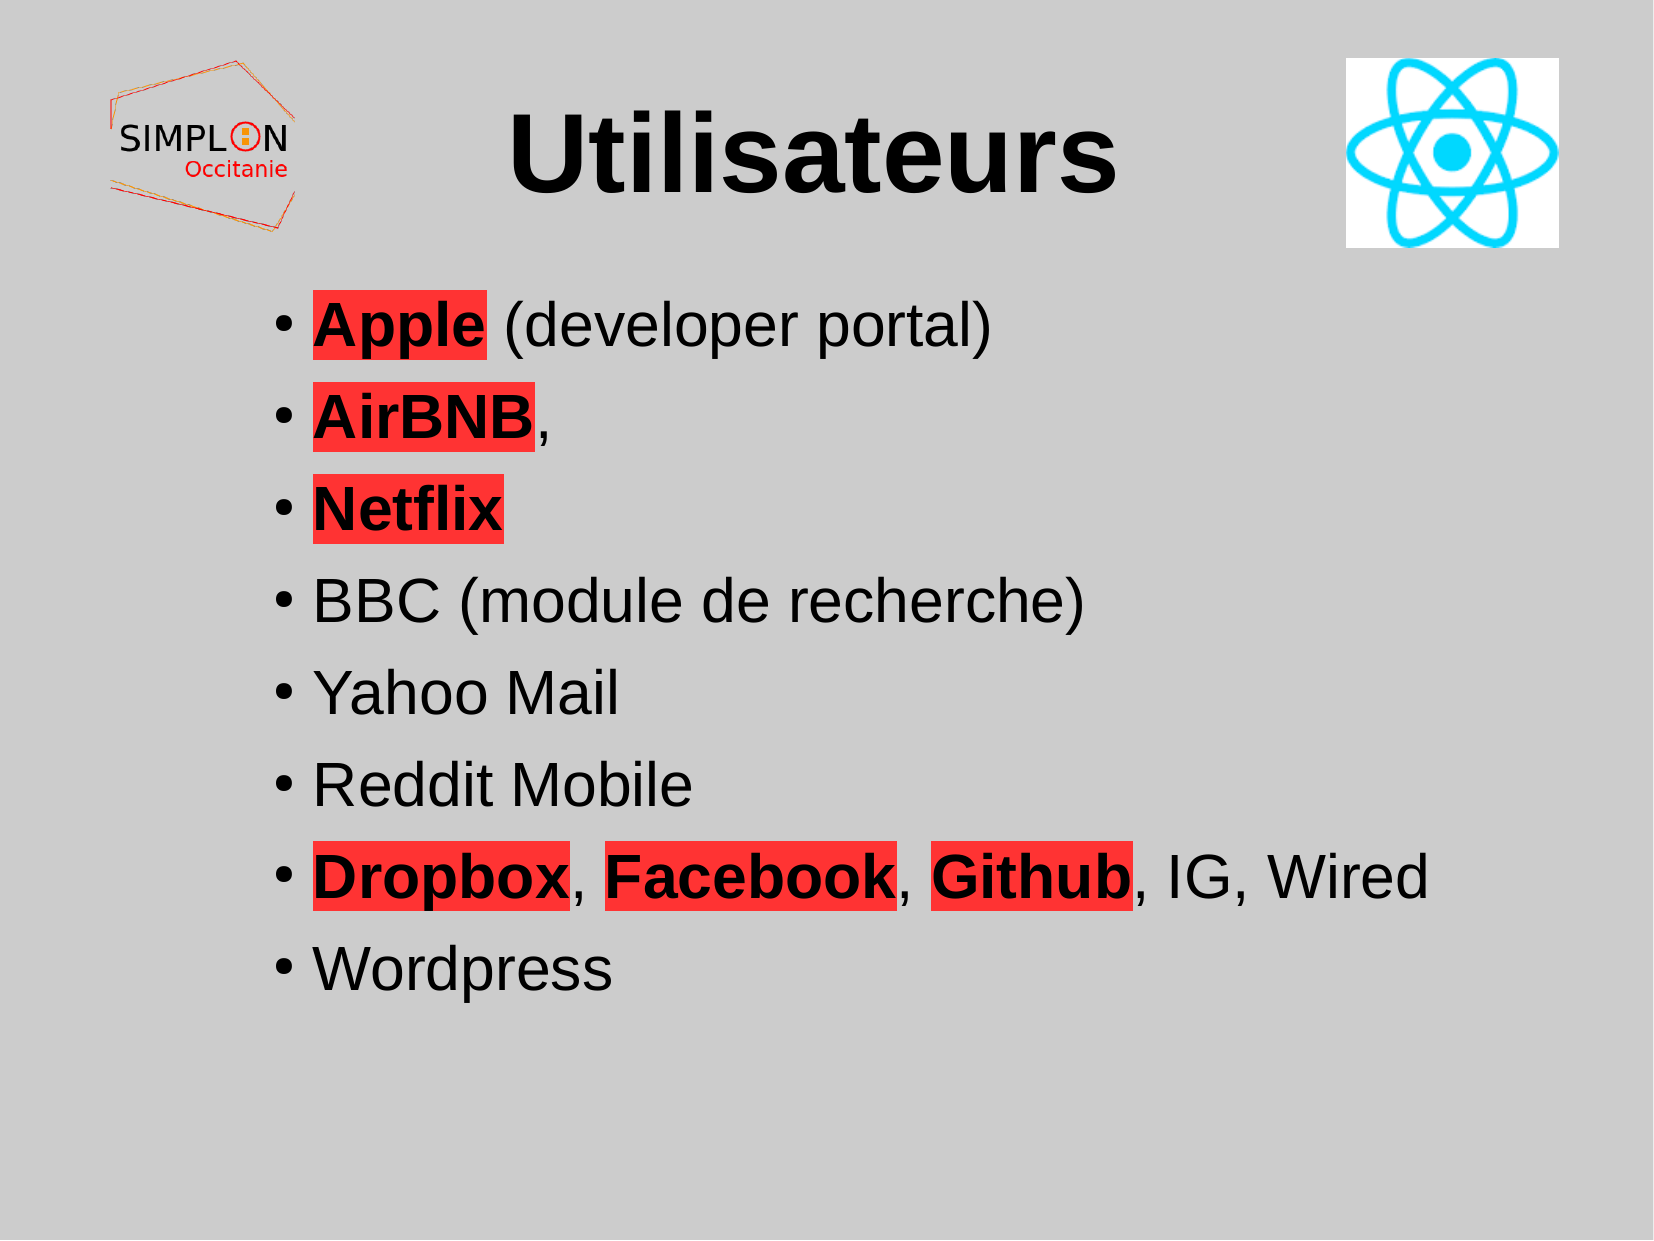

# Utilisateurs
Apple (developer portal)
AirBNB,
Netflix
BBC (module de recherche)
Yahoo Mail
Reddit Mobile
Dropbox, Facebook, Github, IG, Wired
Wordpress